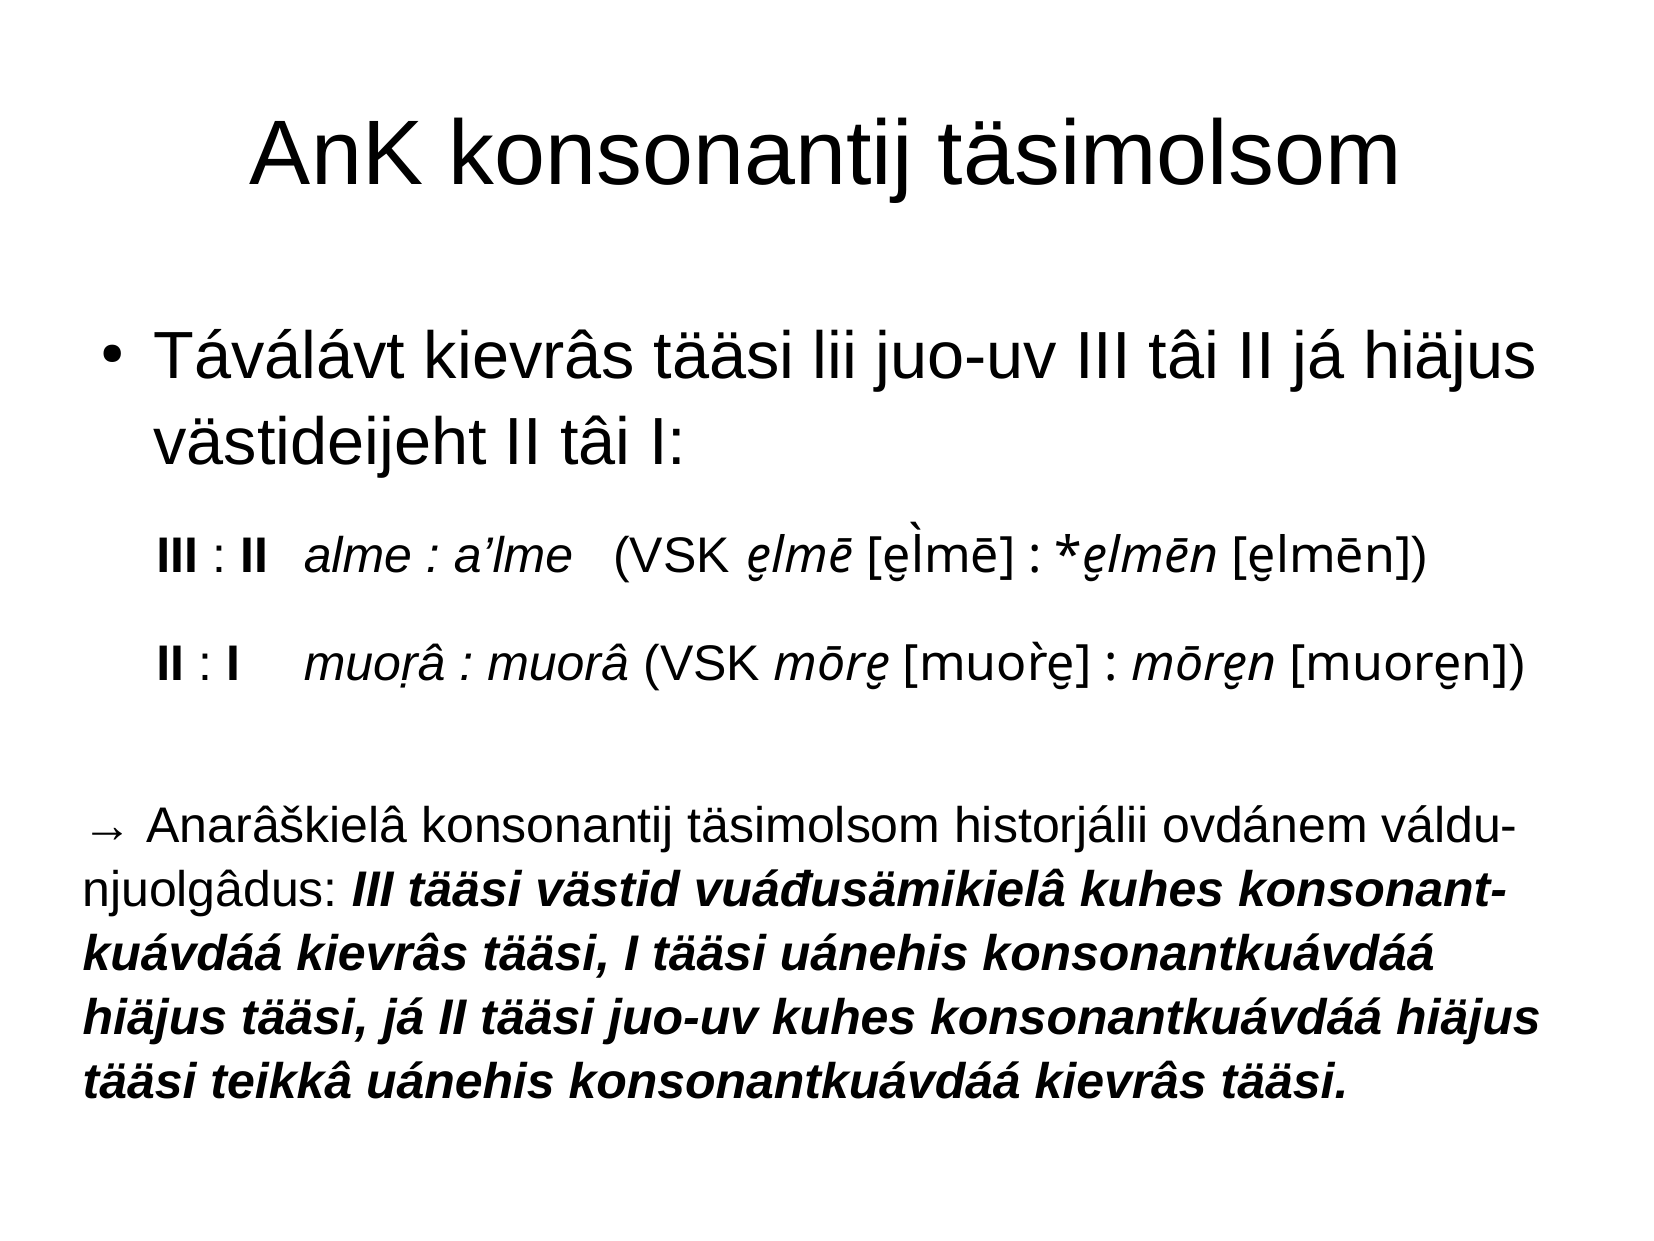

# AnK konsonantij täsimolsom
Táválávt kievrâs tääsi lii juo-uv III tâi II já hiäjus västideijeht II tâi I:
III : II	alme : a’lme	 (VSK	e̮lmē [e̮l̀mē] : *e̮lmēn [e̮lmēn])
II : I 	muoṛâ : muorâ (VSK mōre̮ [muor̀e̮] : mōre̮n [muore̮n])
→ Anarâškielâ konsonantij täsimolsom historjálii ovdánem váldu-njuolgâdus: III tääsi västid vuáđusämikielâ kuhes konsonant-kuávdáá kievrâs tääsi, I tääsi uánehis konsonantkuávdáá hiäjus tääsi, já II tääsi juo-uv kuhes konsonantkuávdáá hiäjus tääsi teikkâ uánehis konsonantkuávdáá kievrâs tääsi.